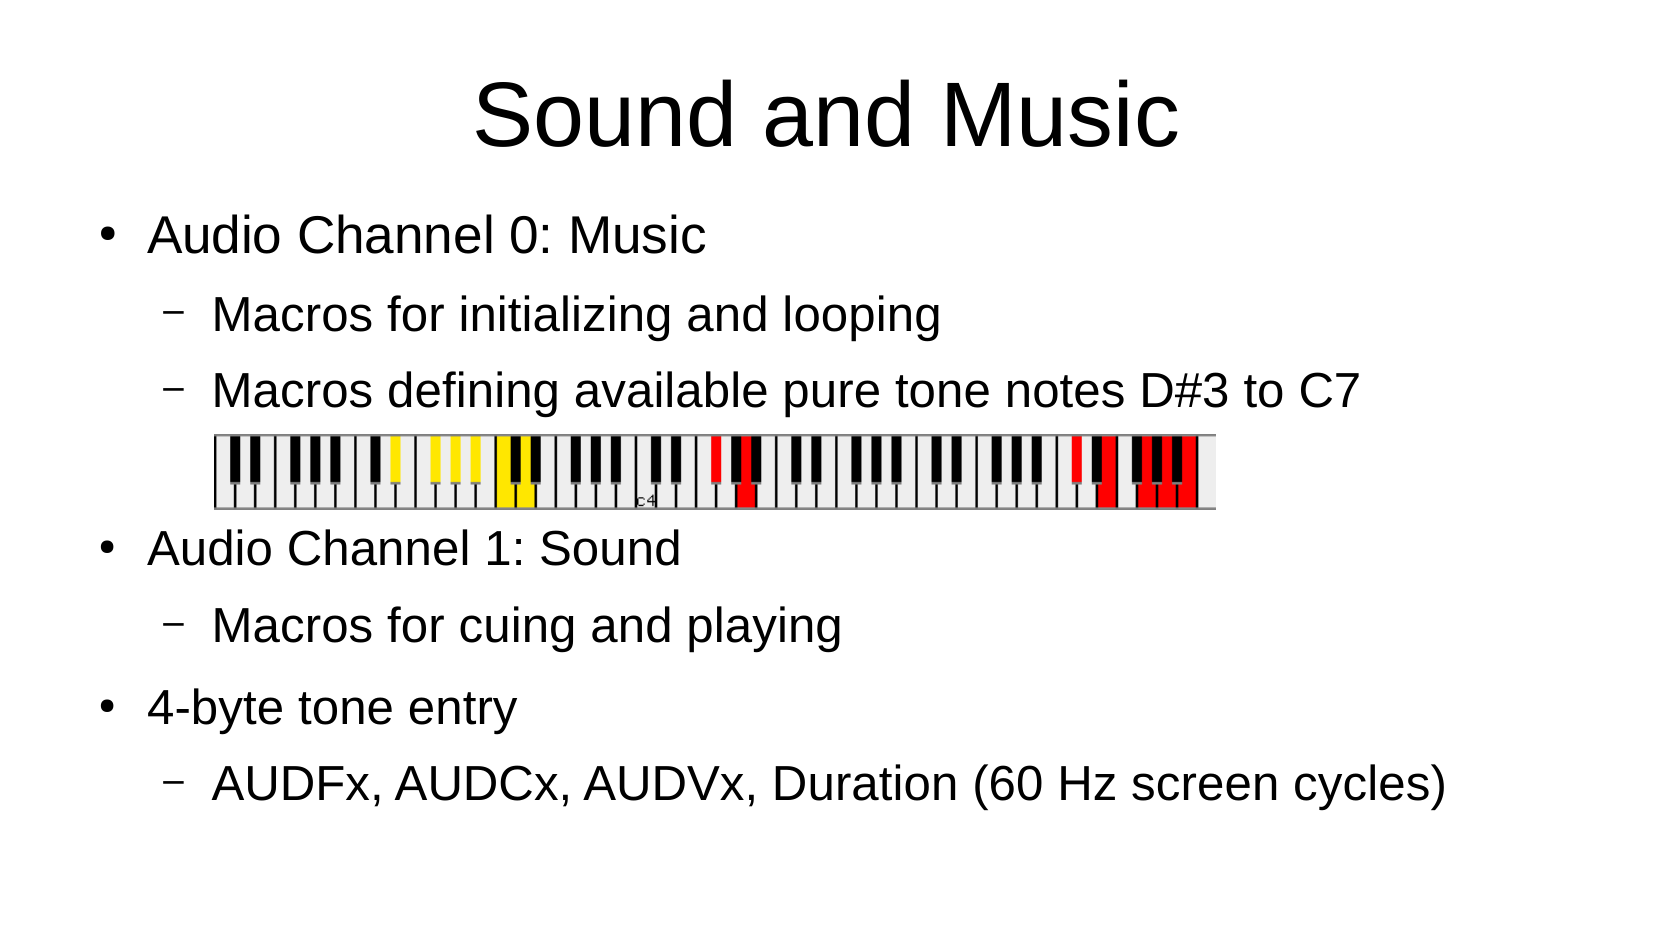

# Sound and Music
Audio Channel 0: Music
Macros for initializing and looping
Macros defining available pure tone notes D#3 to C7
Audio Channel 1: Sound
Macros for cuing and playing
4-byte tone entry
AUDFx, AUDCx, AUDVx, Duration (60 Hz screen cycles)